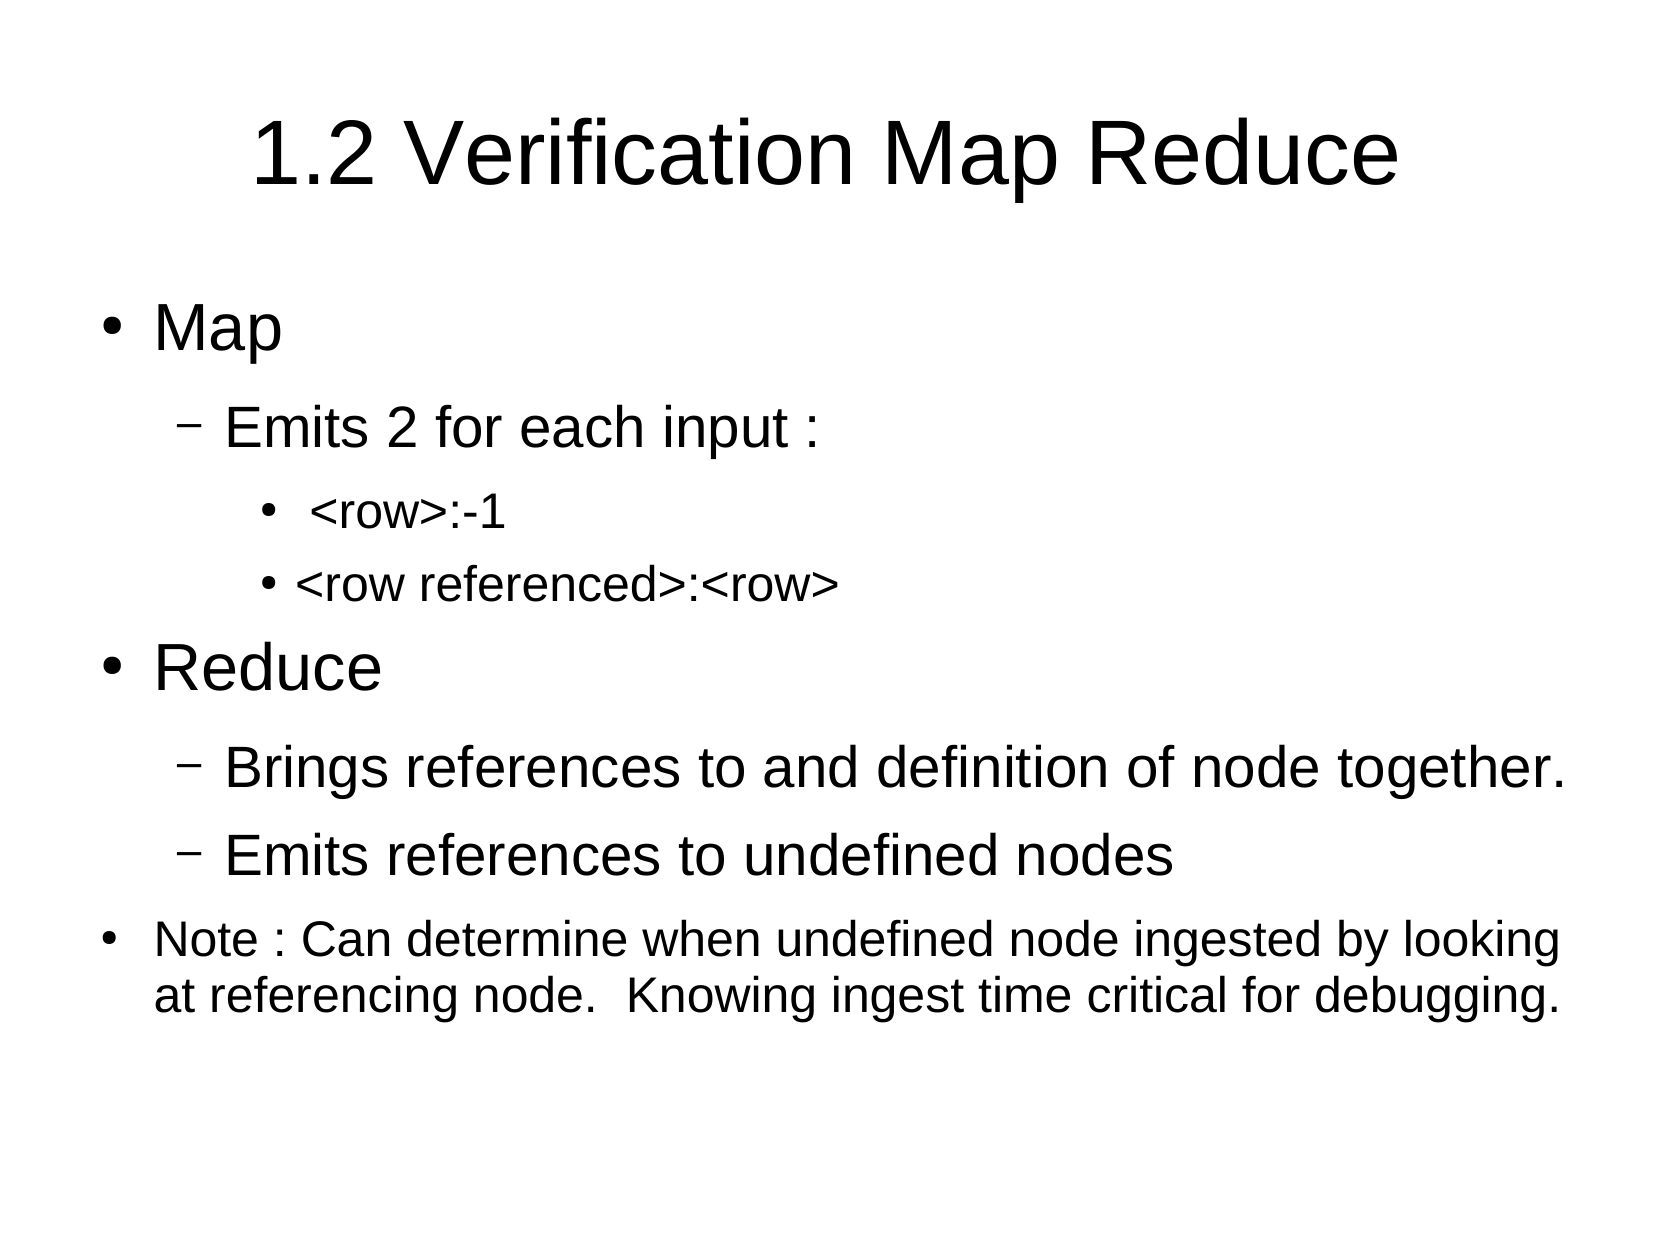

# 1.2 Verification Map Reduce
Map
Emits 2 for each input :
 <row>:-1
<row referenced>:<row>
Reduce
Brings references to and definition of node together.
Emits references to undefined nodes
Note : Can determine when undefined node ingested by looking at referencing node. Knowing ingest time critical for debugging.